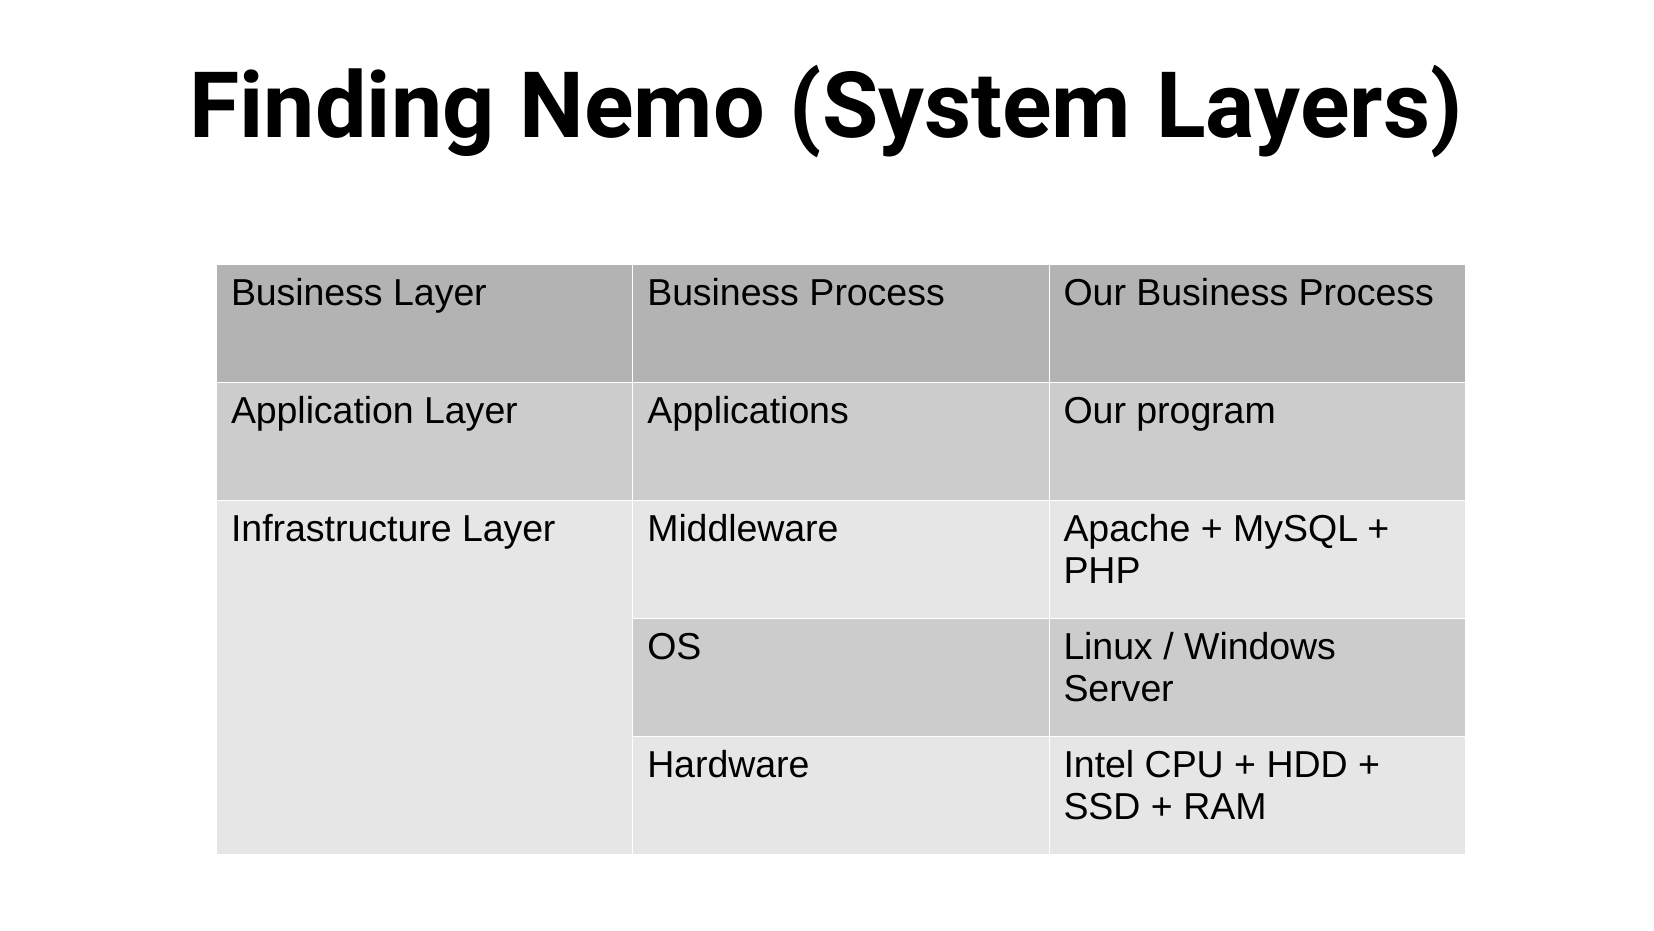

# Finding Nemo (System Layers)
| Business Layer | Business Process | Our Business Process |
| --- | --- | --- |
| Application Layer | Applications | Our program |
| Infrastructure Layer | Middleware | Apache + MySQL + PHP |
| | OS | Linux / Windows Server |
| | Hardware | Intel CPU + HDD + SSD + RAM |